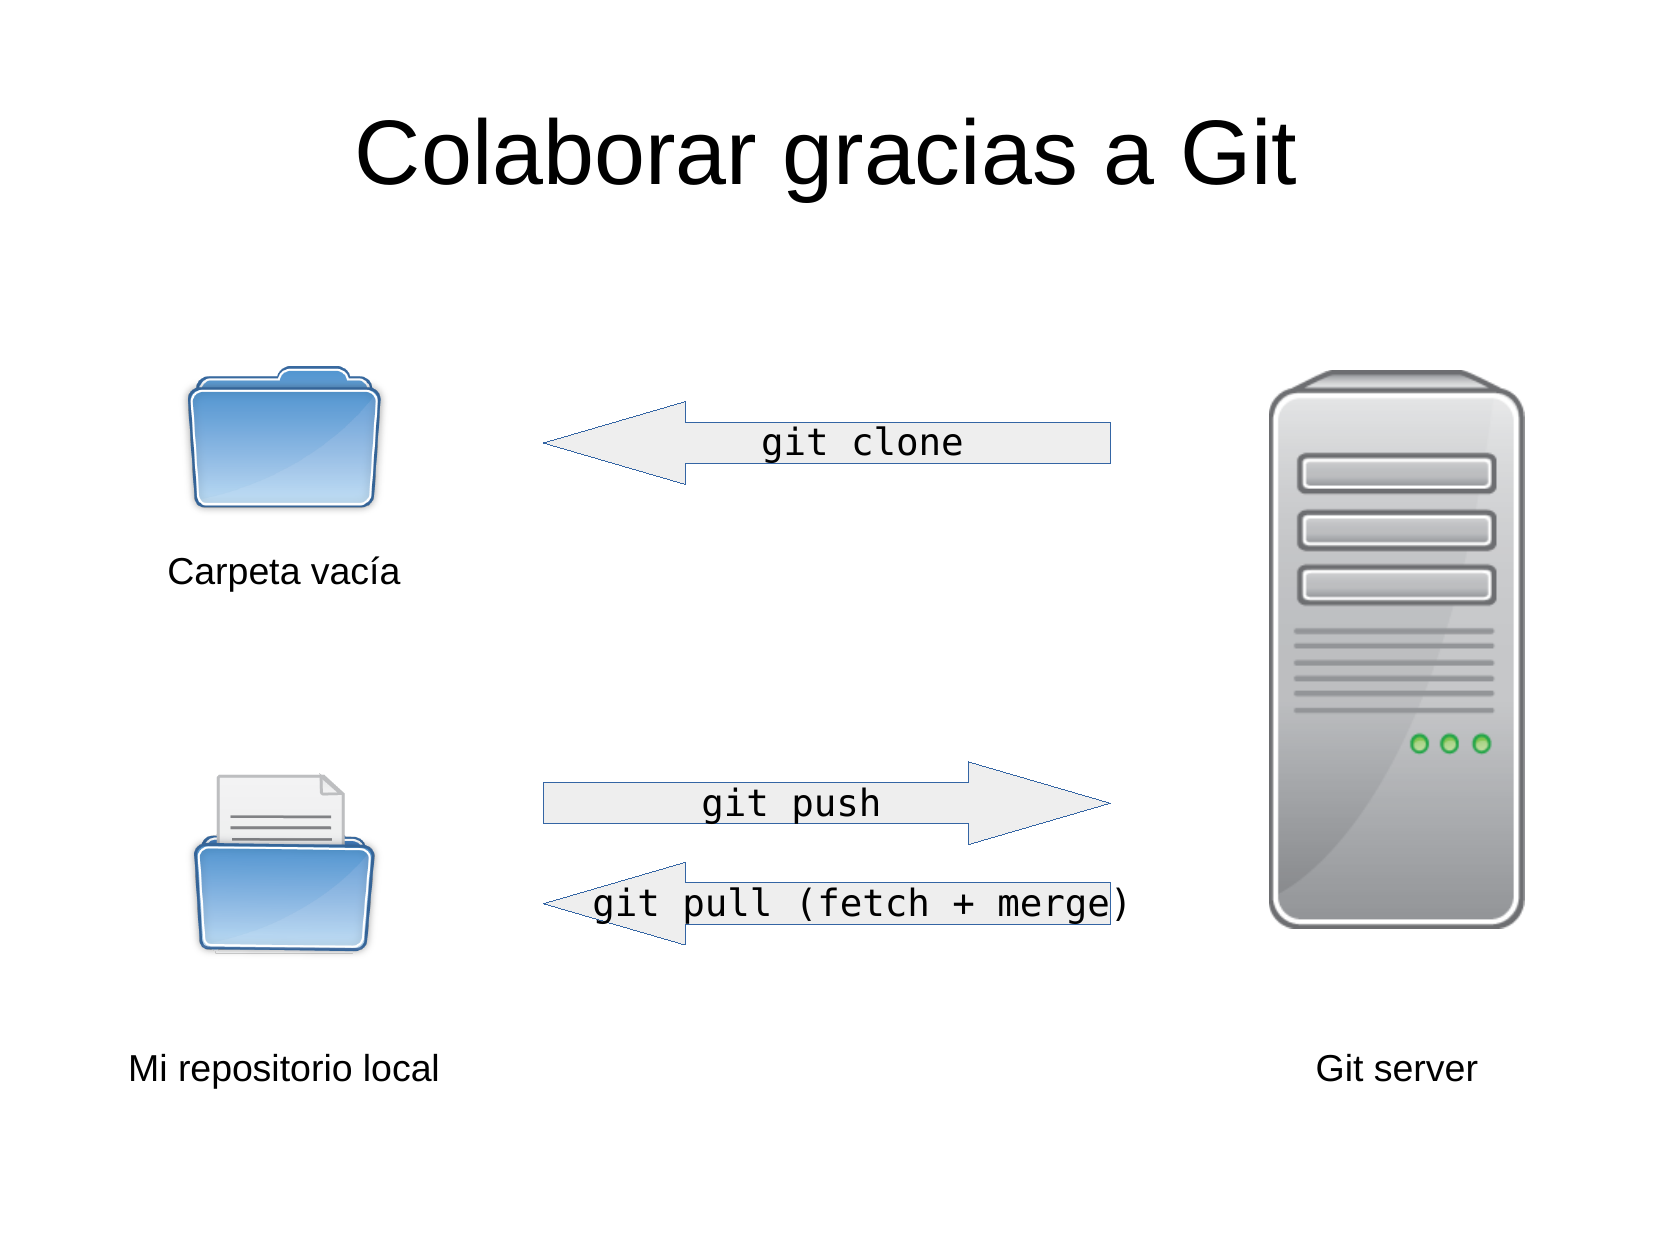

# Colaborar gracias a Git
git clone
Carpeta vacía
git push
git pull (fetch + merge)
Mi repositorio local
Git server